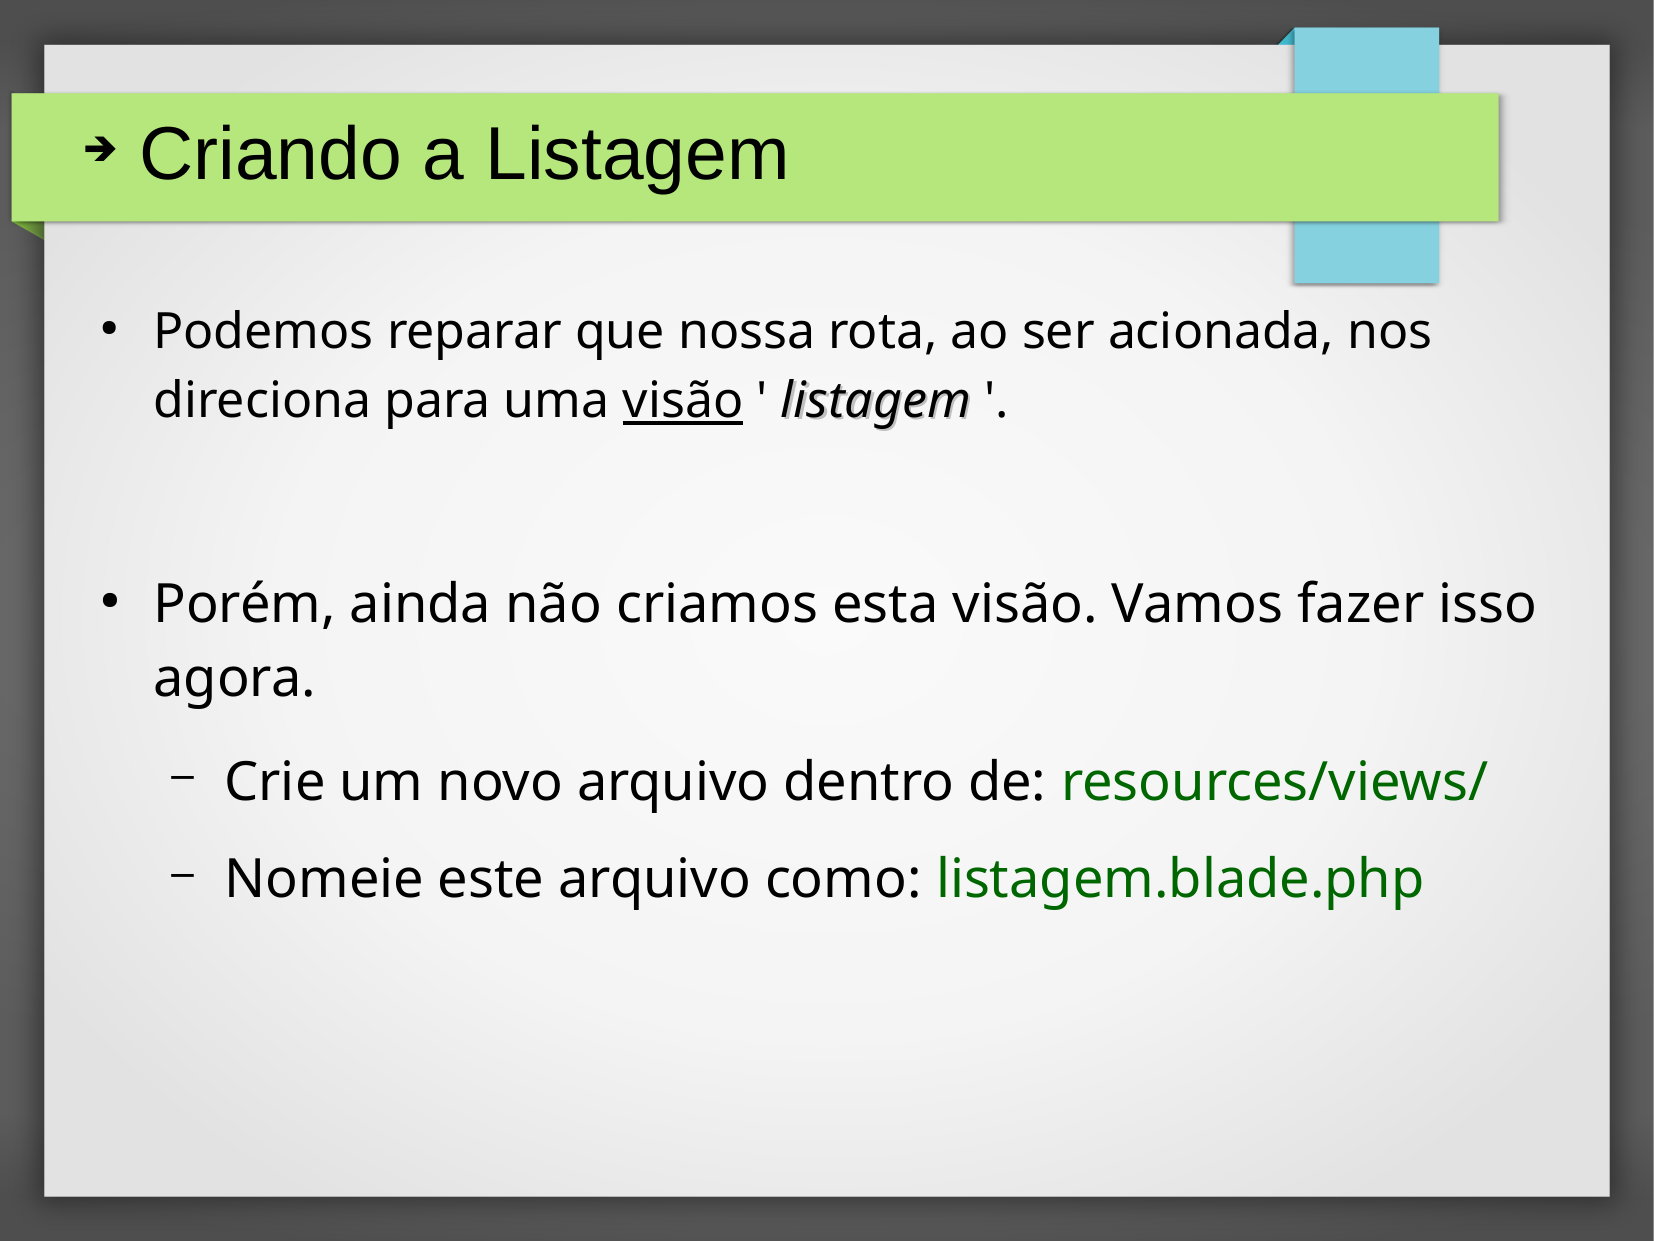

# Criando a Listagem
Podemos reparar que nossa rota, ao ser acionada, nos direciona para uma visão ' listagem '.
Porém, ainda não criamos esta visão. Vamos fazer isso agora.
Crie um novo arquivo dentro de: resources/views/
Nomeie este arquivo como: listagem.blade.php